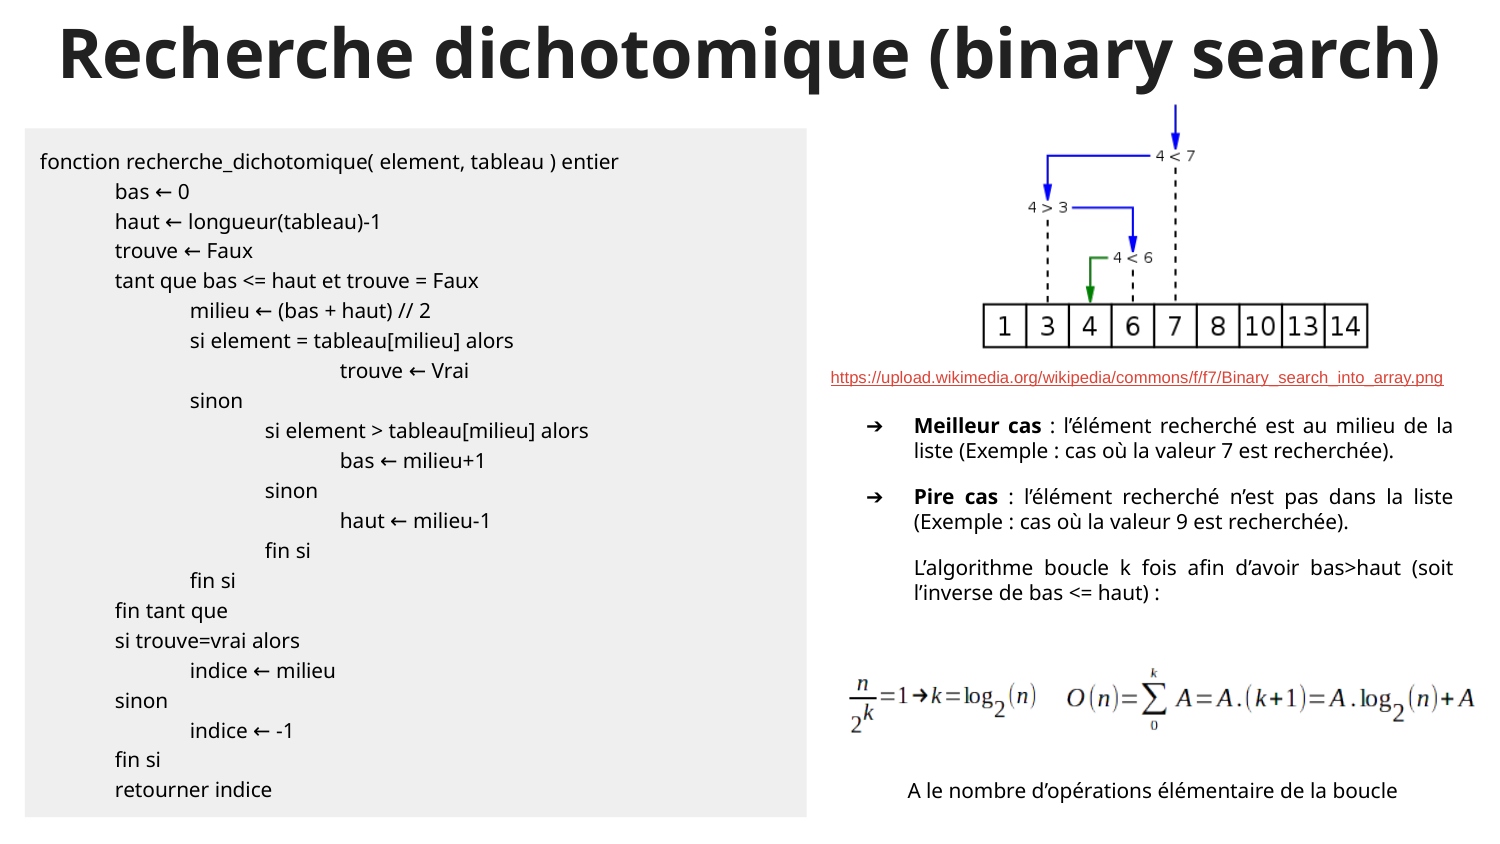

# Recherche dichotomique (binary search)
fonction recherche_dichotomique( element, tableau ) entier
	bas ← 0
	haut ← longueur(tableau)-1
	trouve ← Faux
	tant que bas <= haut et trouve = Faux
		milieu ← (bas + haut) // 2
		si element = tableau[milieu] alors
				trouve ← Vrai
		sinon
			si element > tableau[milieu] alors
				bas ← milieu+1
			sinon
				haut ← milieu-1
			fin si
		fin si
	fin tant que
	si trouve=vrai alors
		indice ← milieu
	sinon
		indice ← -1
	fin si
	retourner indice
https://upload.wikimedia.org/wikipedia/commons/f/f7/Binary_search_into_array.png
Meilleur cas : l’élément recherché est au milieu de la liste (Exemple : cas où la valeur 7 est recherchée).
Pire cas : l’élément recherché n’est pas dans la liste (Exemple : cas où la valeur 9 est recherchée).
L’algorithme boucle k fois afin d’avoir bas>haut (soit l’inverse de bas <= haut) :
A le nombre d’opérations élémentaire de la boucle